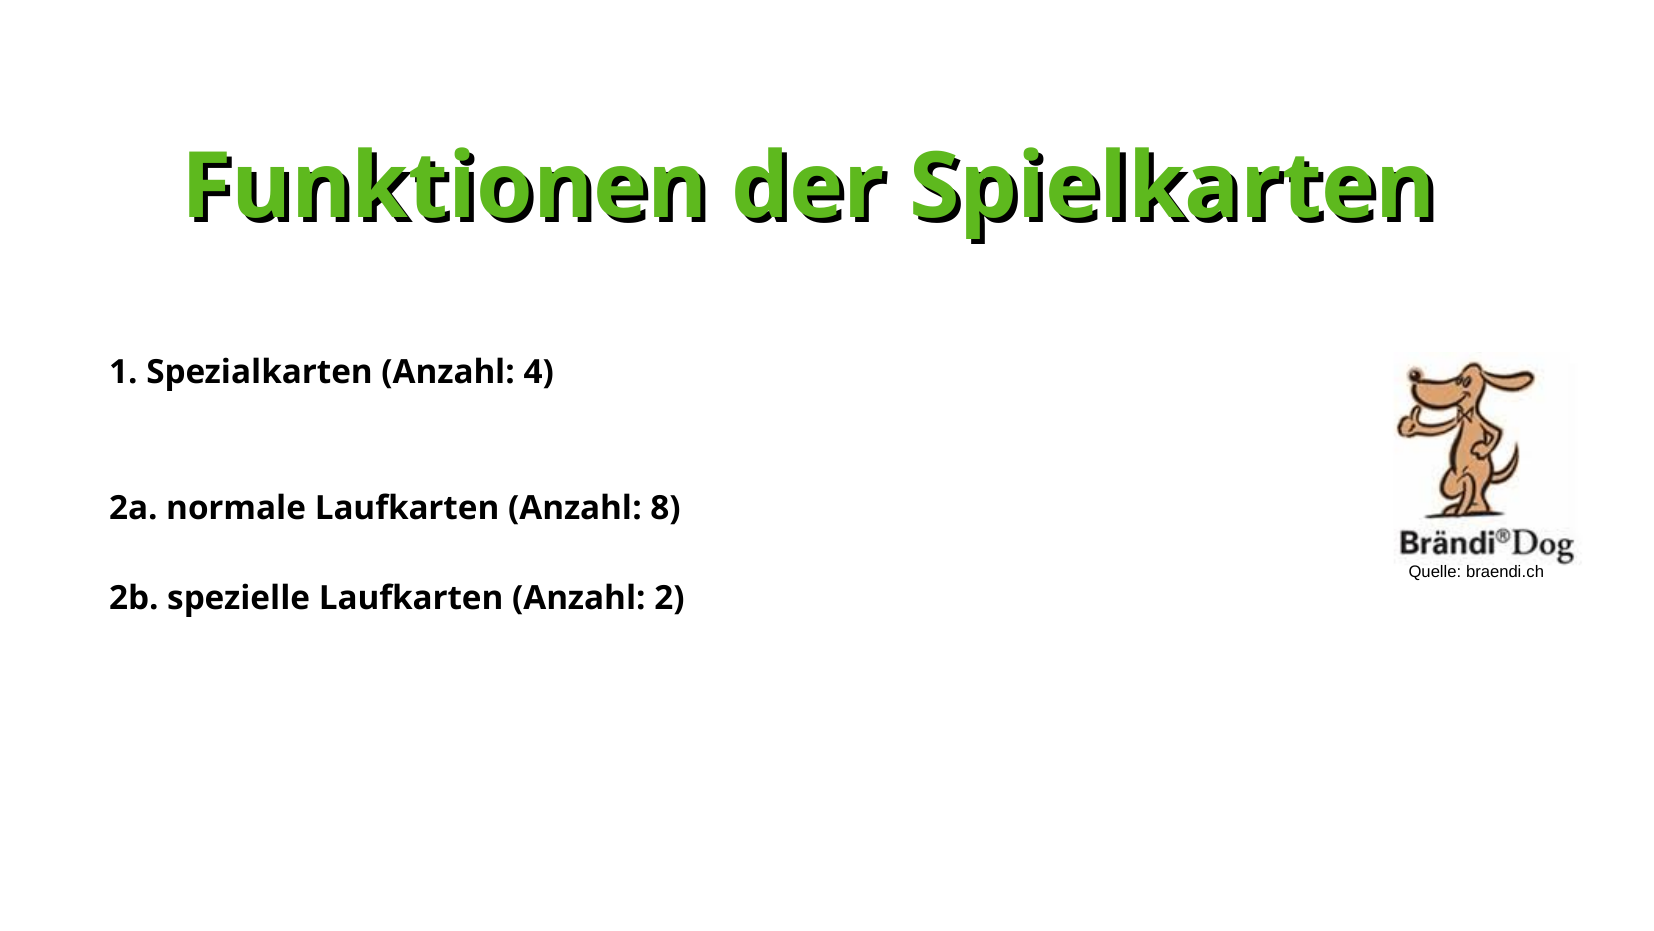

# Funktionen der Spielkarten
1. Spezialkarten (Anzahl: 4)
2a. normale Laufkarten (Anzahl: 8)
2b. spezielle Laufkarten (Anzahl: 2)
Quelle: braendi.ch